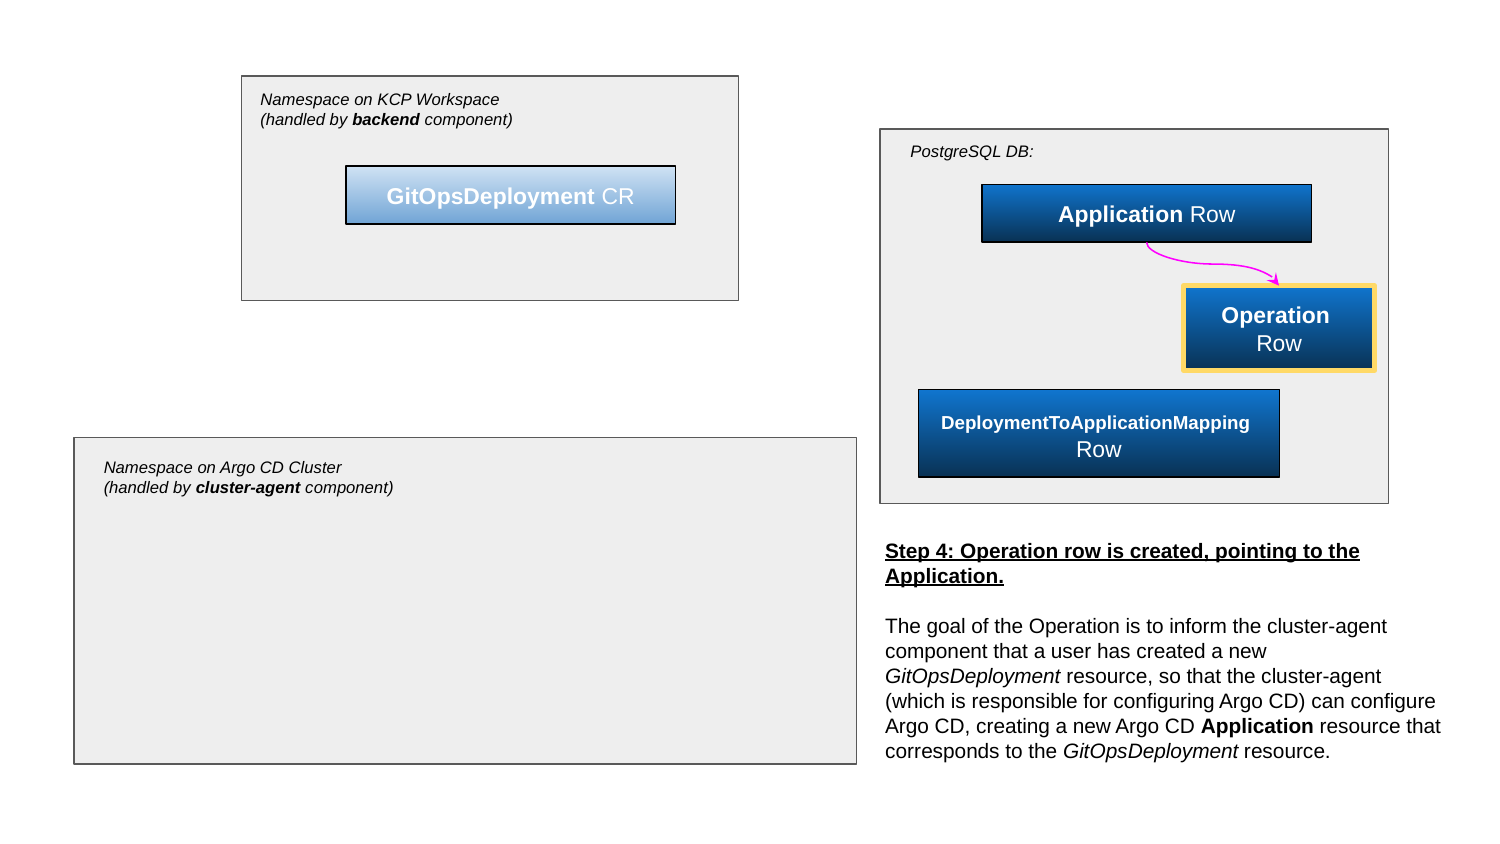

Namespace on KCP Workspace
(handled by backend component)
PostgreSQL DB:
GitOpsDeployment CR
Application Row
Operation
Row
DeploymentToApplicationMapping
Row
Namespace on Argo CD Cluster
(handled by cluster-agent component)
Step 4: Operation row is created, pointing to the Application.
The goal of the Operation is to inform the cluster-agent component that a user has created a new GitOpsDeployment resource, so that the cluster-agent (which is responsible for configuring Argo CD) can configure Argo CD, creating a new Argo CD Application resource that corresponds to the GitOpsDeployment resource.